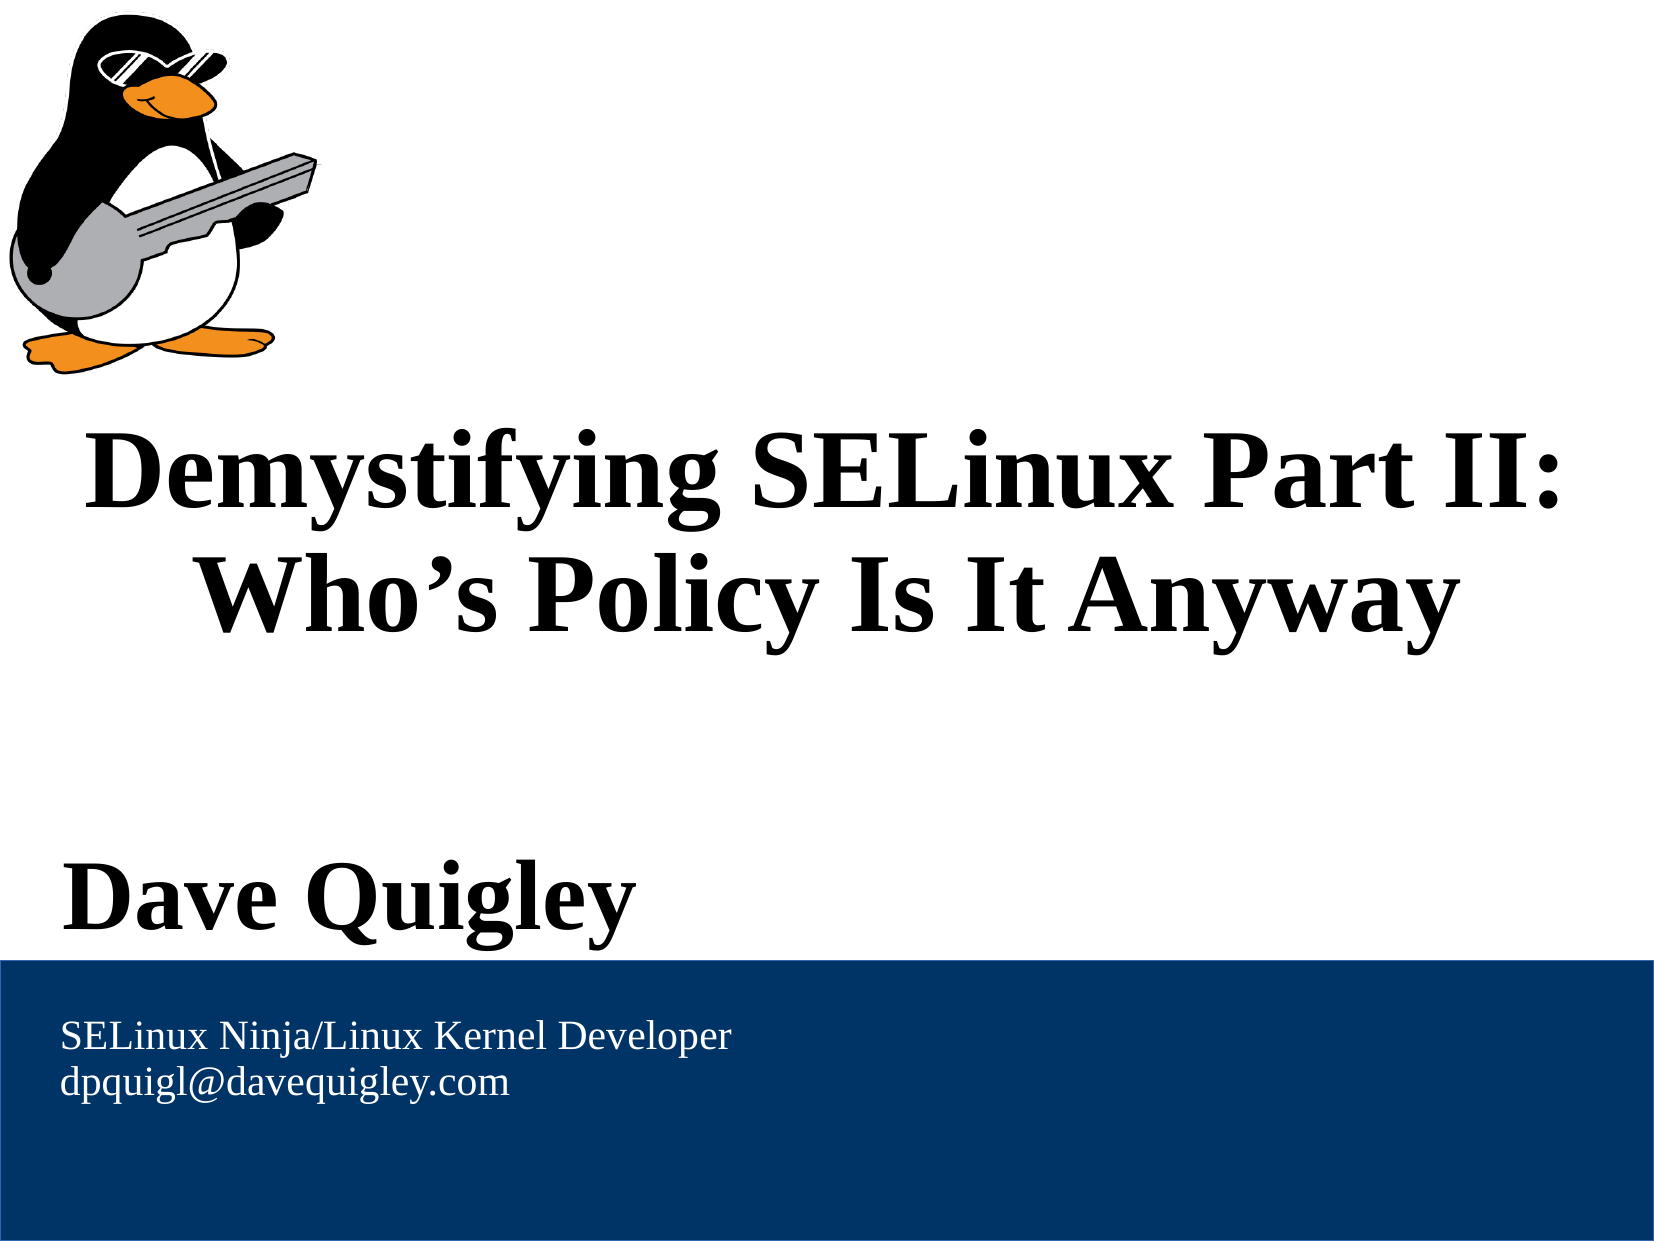

# Demystifying SELinux Part II: Who’s Policy Is It Anyway
Dave Quigley
SELinux Ninja/Linux Kernel Developer
dpquigl@davequigley.com